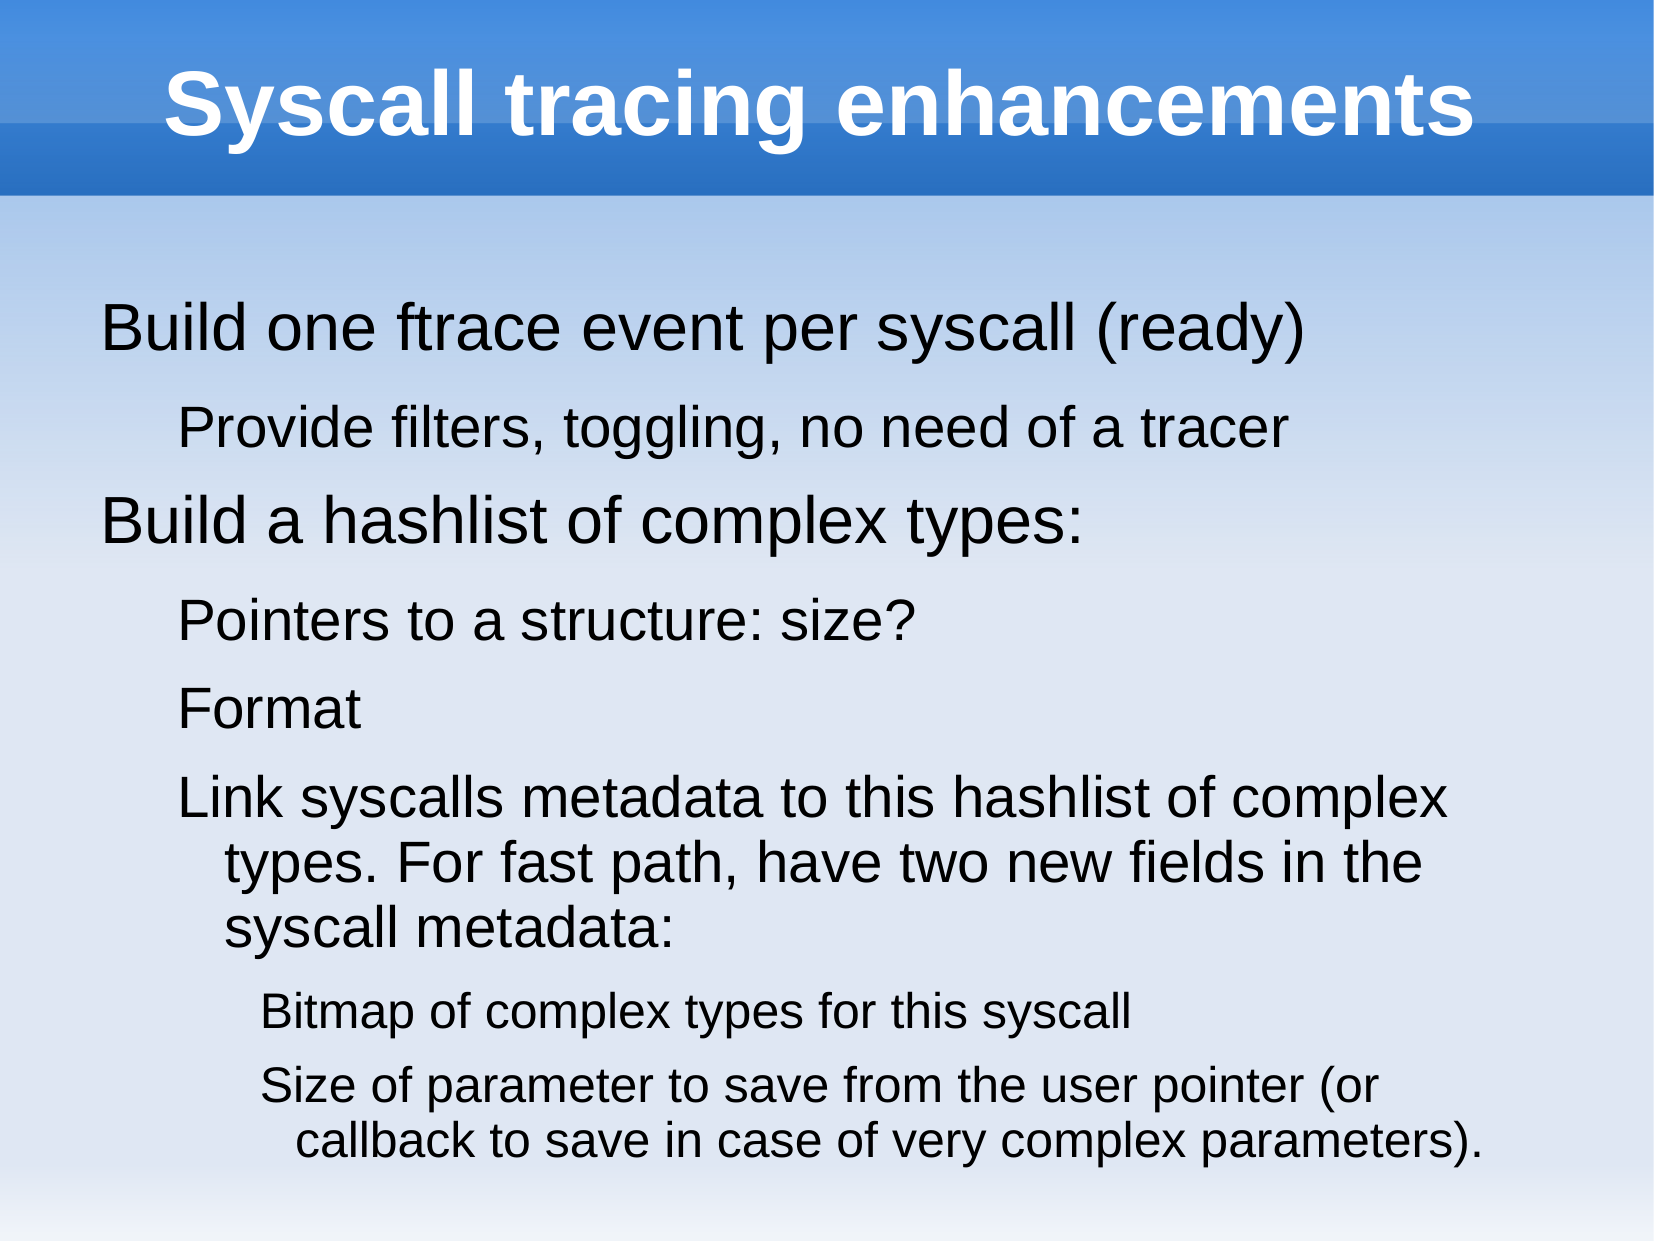

# Syscall tracing enhancements
Build one ftrace event per syscall (ready)
Provide filters, toggling, no need of a tracer
Build a hashlist of complex types:
Pointers to a structure: size?
Format
Link syscalls metadata to this hashlist of complex types. For fast path, have two new fields in the syscall metadata:
Bitmap of complex types for this syscall
Size of parameter to save from the user pointer (or callback to save in case of very complex parameters).